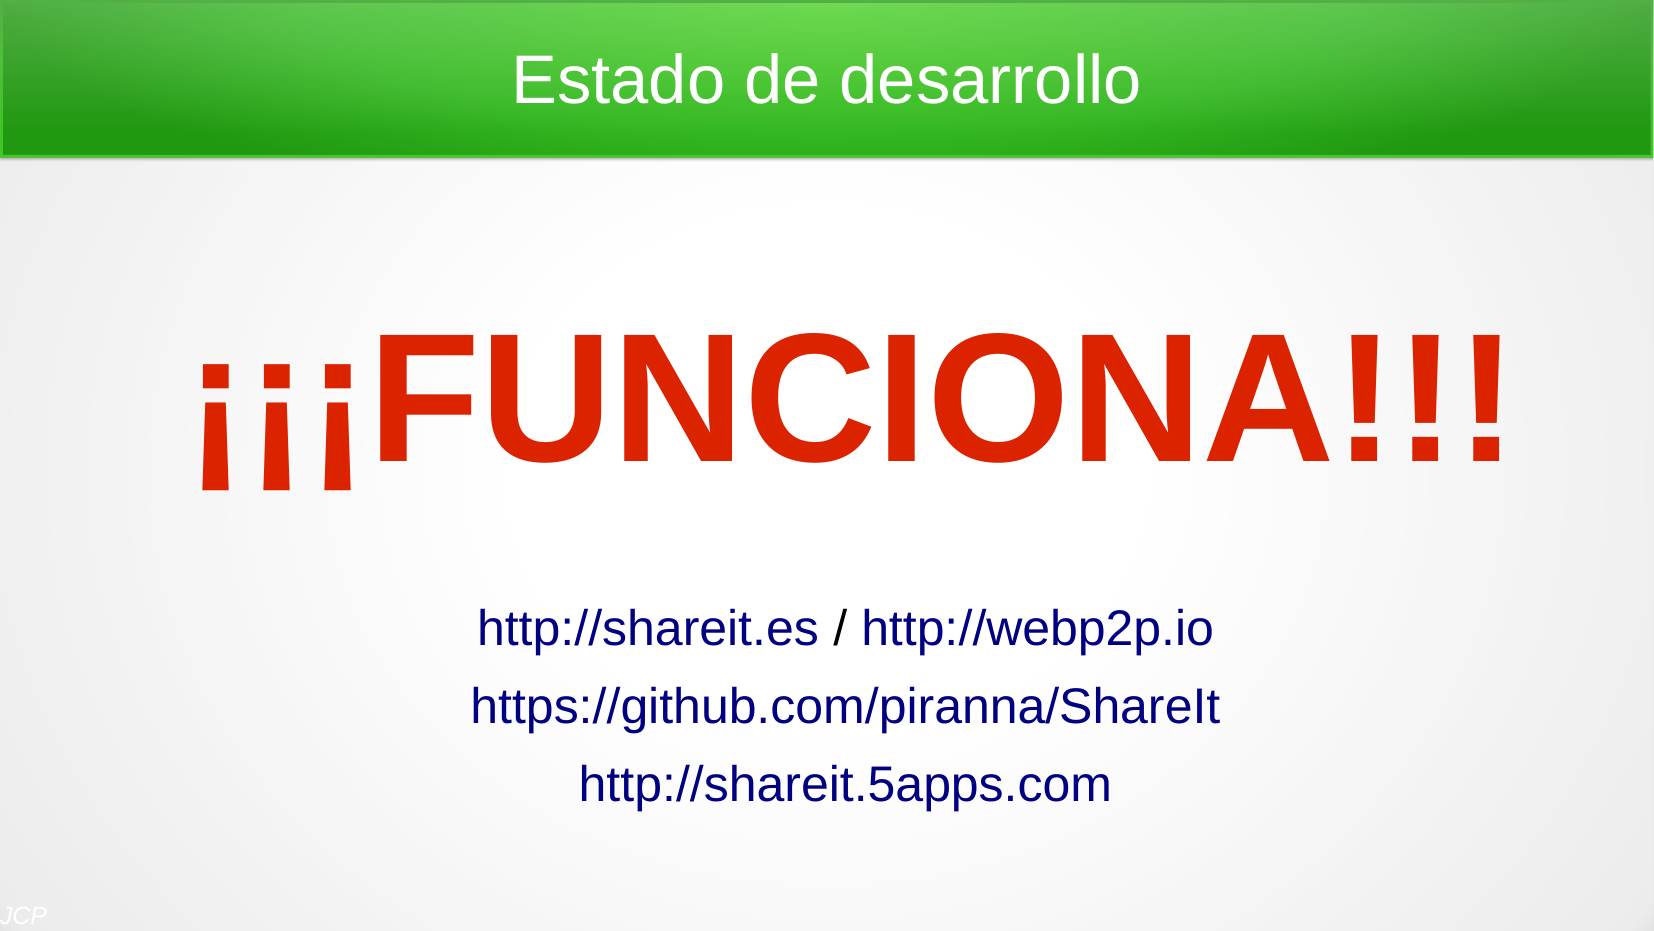

# Estado de desarrollo
¡¡¡FUNCIONA!!!
http://shareit.es / http://webp2p.io
https://github.com/piranna/ShareIt
http://shareit.5apps.com
JCP